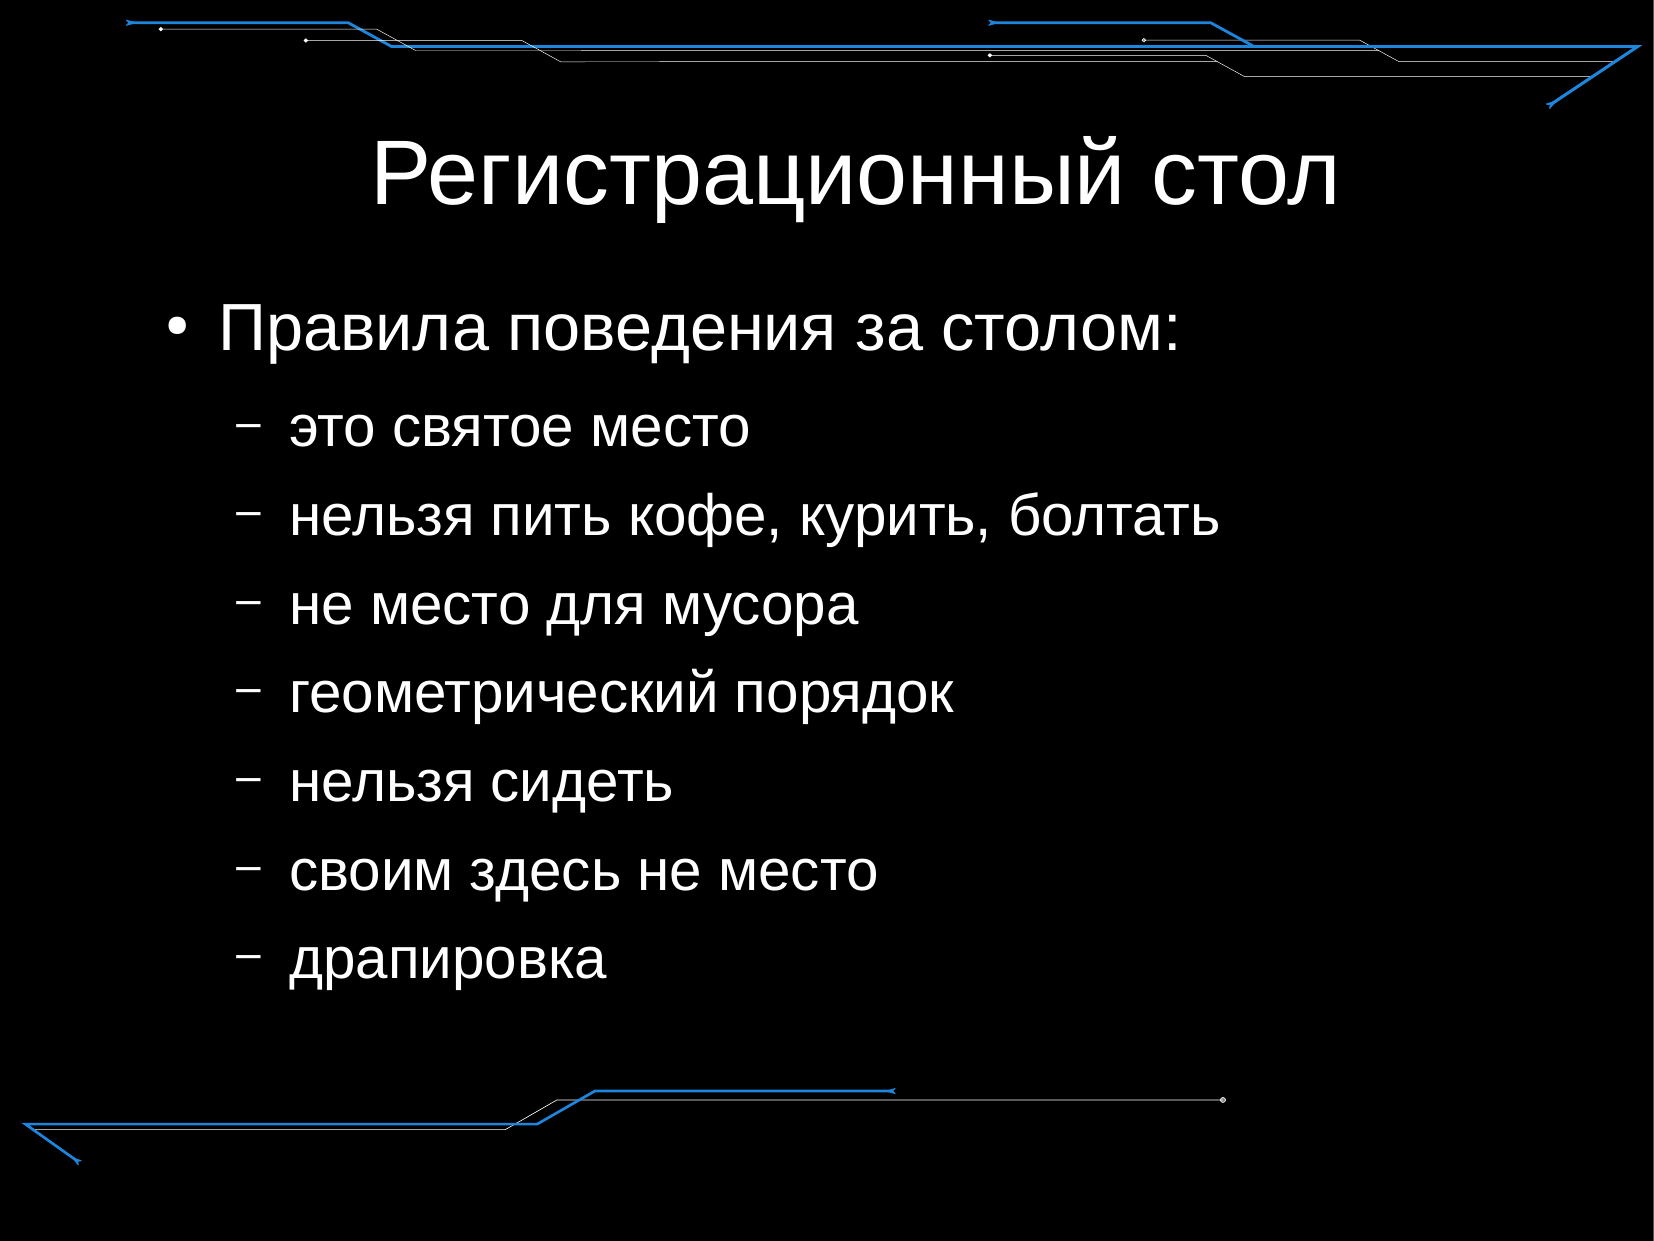

# Регистрационный стол
Правила поведения за столом:
это святое место
нельзя пить кофе, курить, болтать
не место для мусора
геометрический порядок
нельзя сидеть
своим здесь не место
драпировка